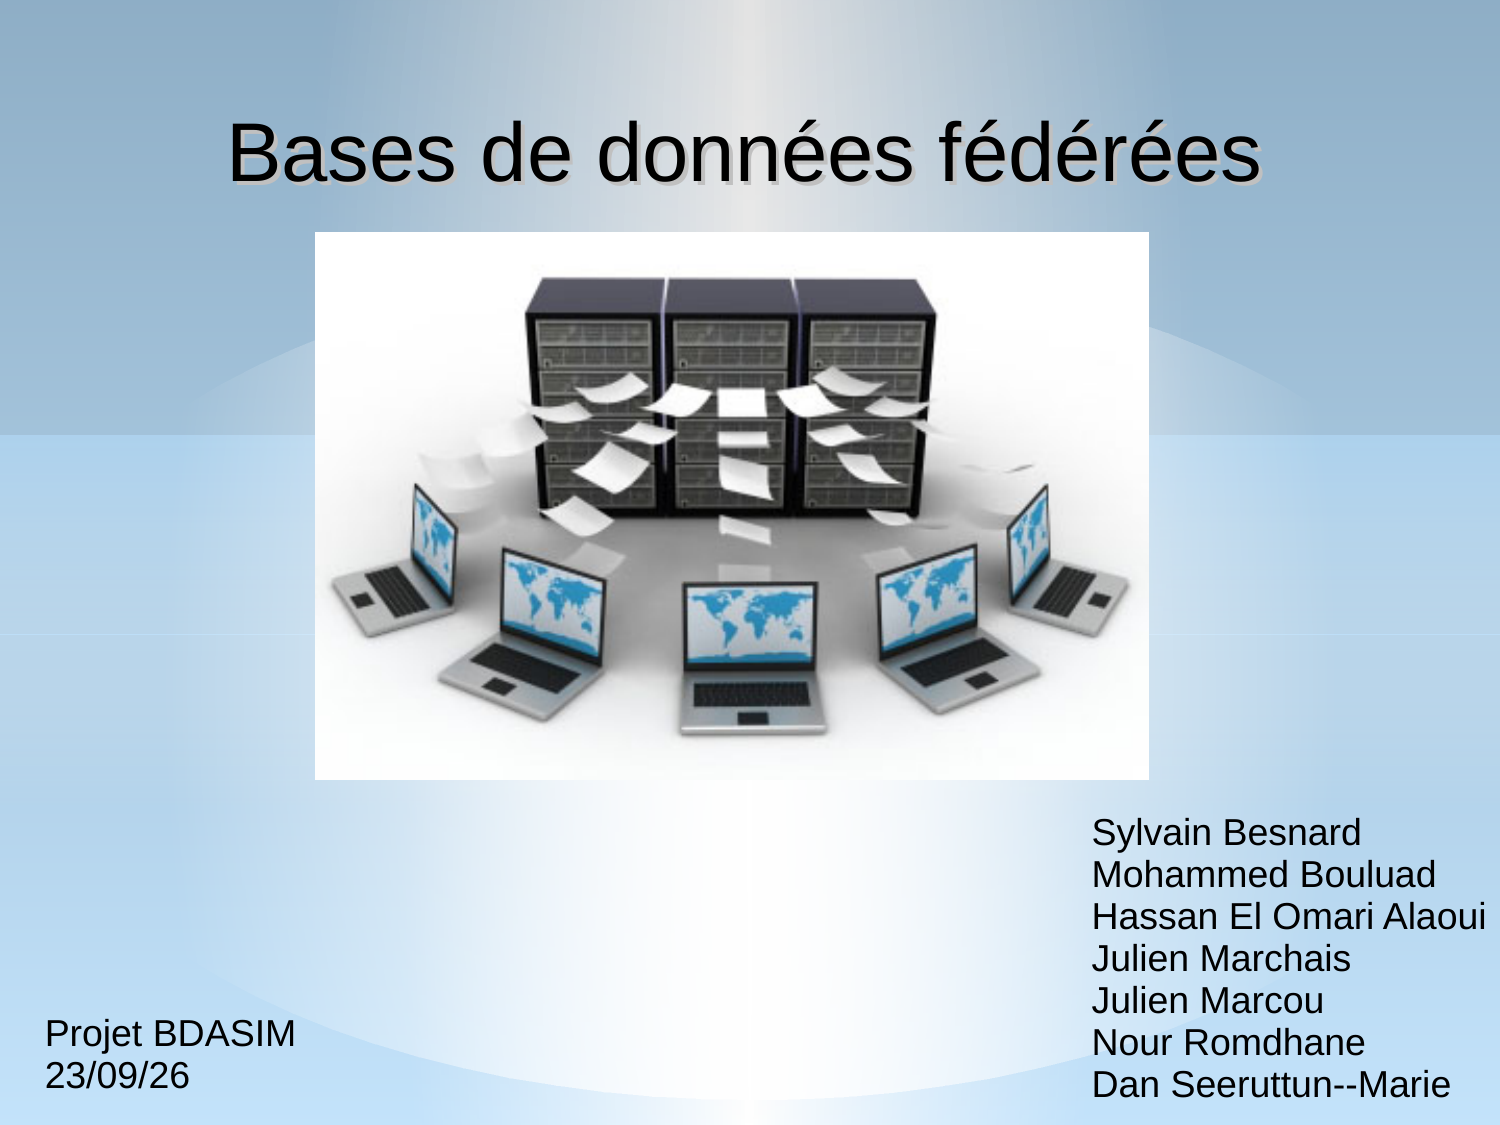

Bases de données fédérées
#
 Sylvain Besnard
 Mohammed Bouluad
 Hassan El Omari Alaoui
 Julien Marchais
 Julien Marcou
 Nour Romdhane
 Dan Seeruttun--Marie
Projet BDASIM